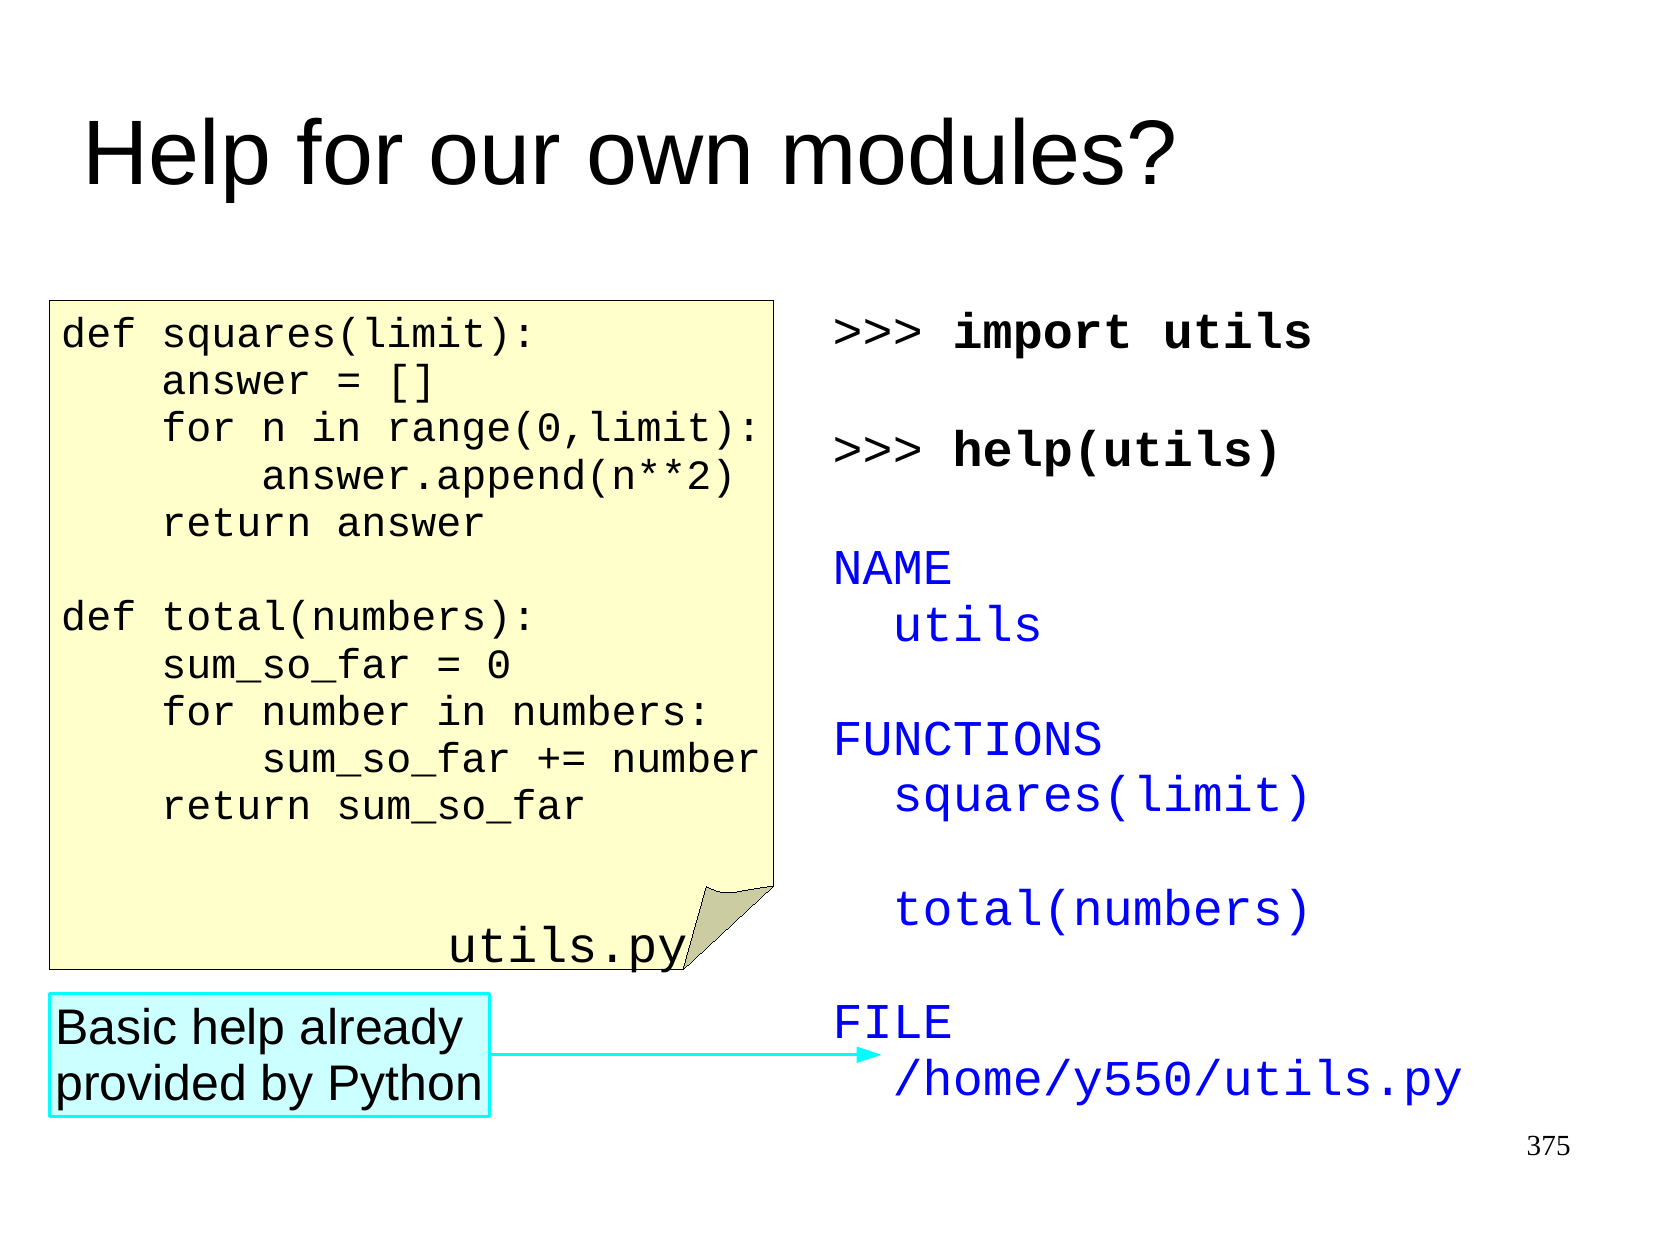

# Help for our own modules?
def squares(limit):
 answer = []
 for n in range(0,limit):
 answer.append(n**2)
 return answer
def total(numbers):
 sum_so_far = 0
 for number in numbers:
 sum_so_far += number
 return sum_so_far
>>>
import utils
>>>
help(utils)
NAME
 utils
FUNCTIONS
 squares(limit)
 total(numbers)
FILE
 /home/y550/utils.py
utils.py
Basic help already
provided by Python
375